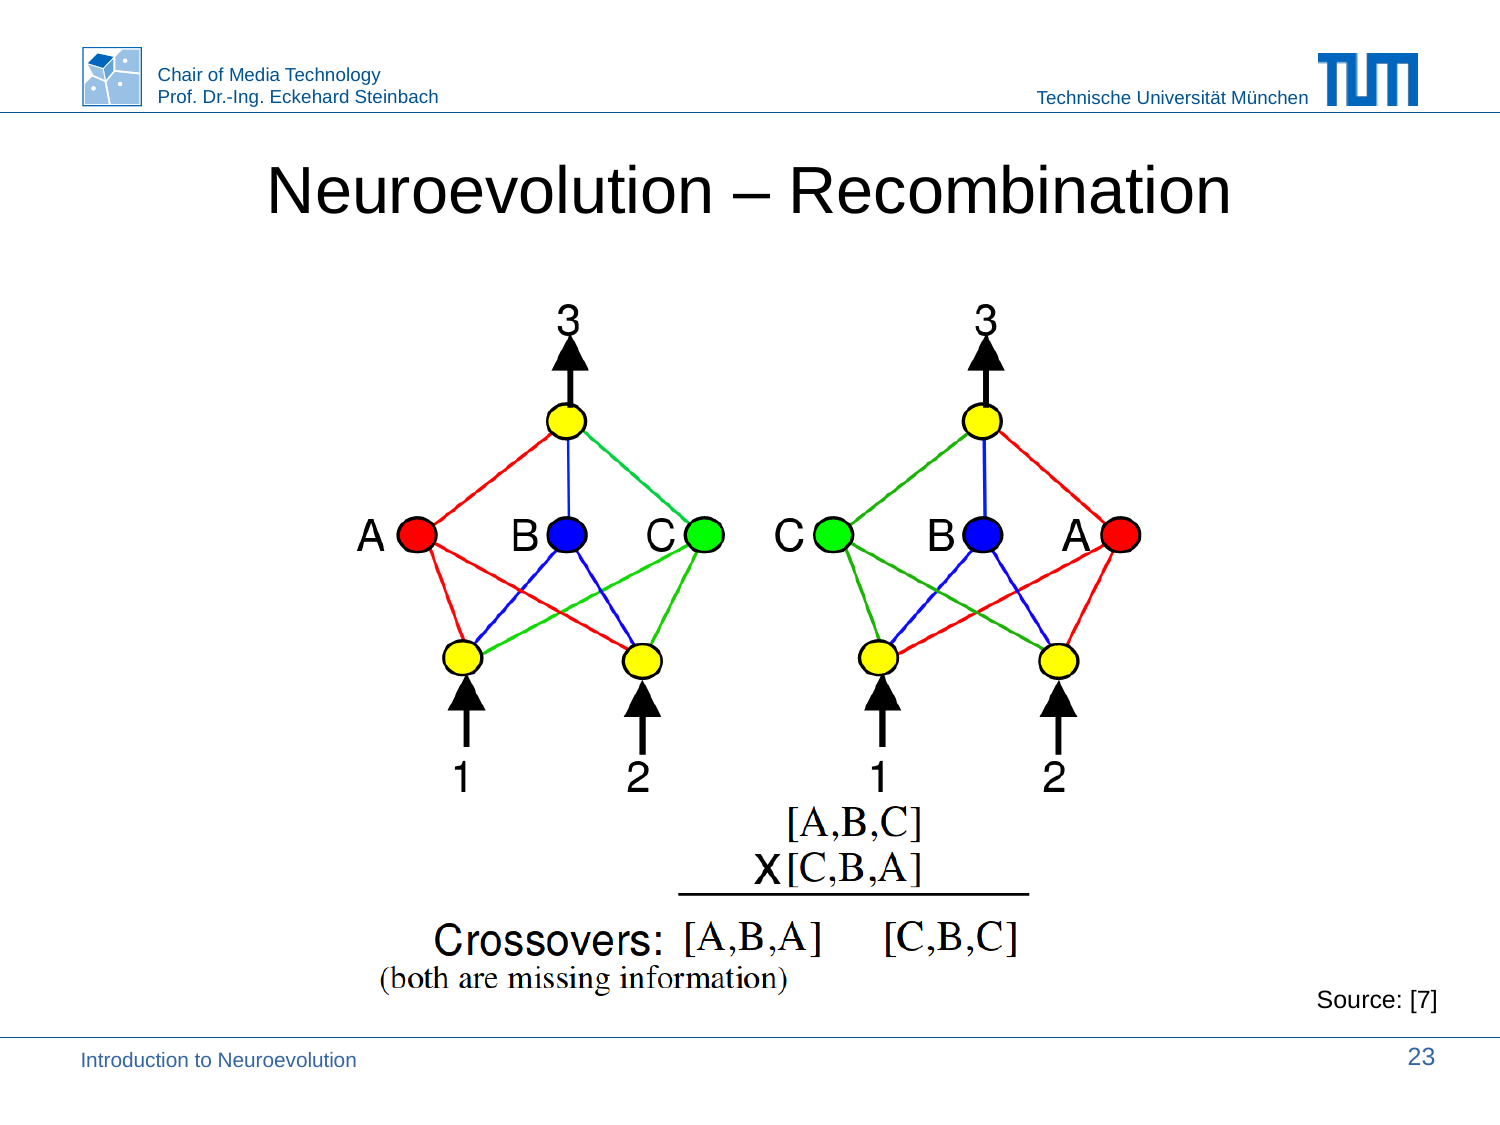

# Neuroevolution – Recombination
Source: [7]
Introduction to Neuroevolution